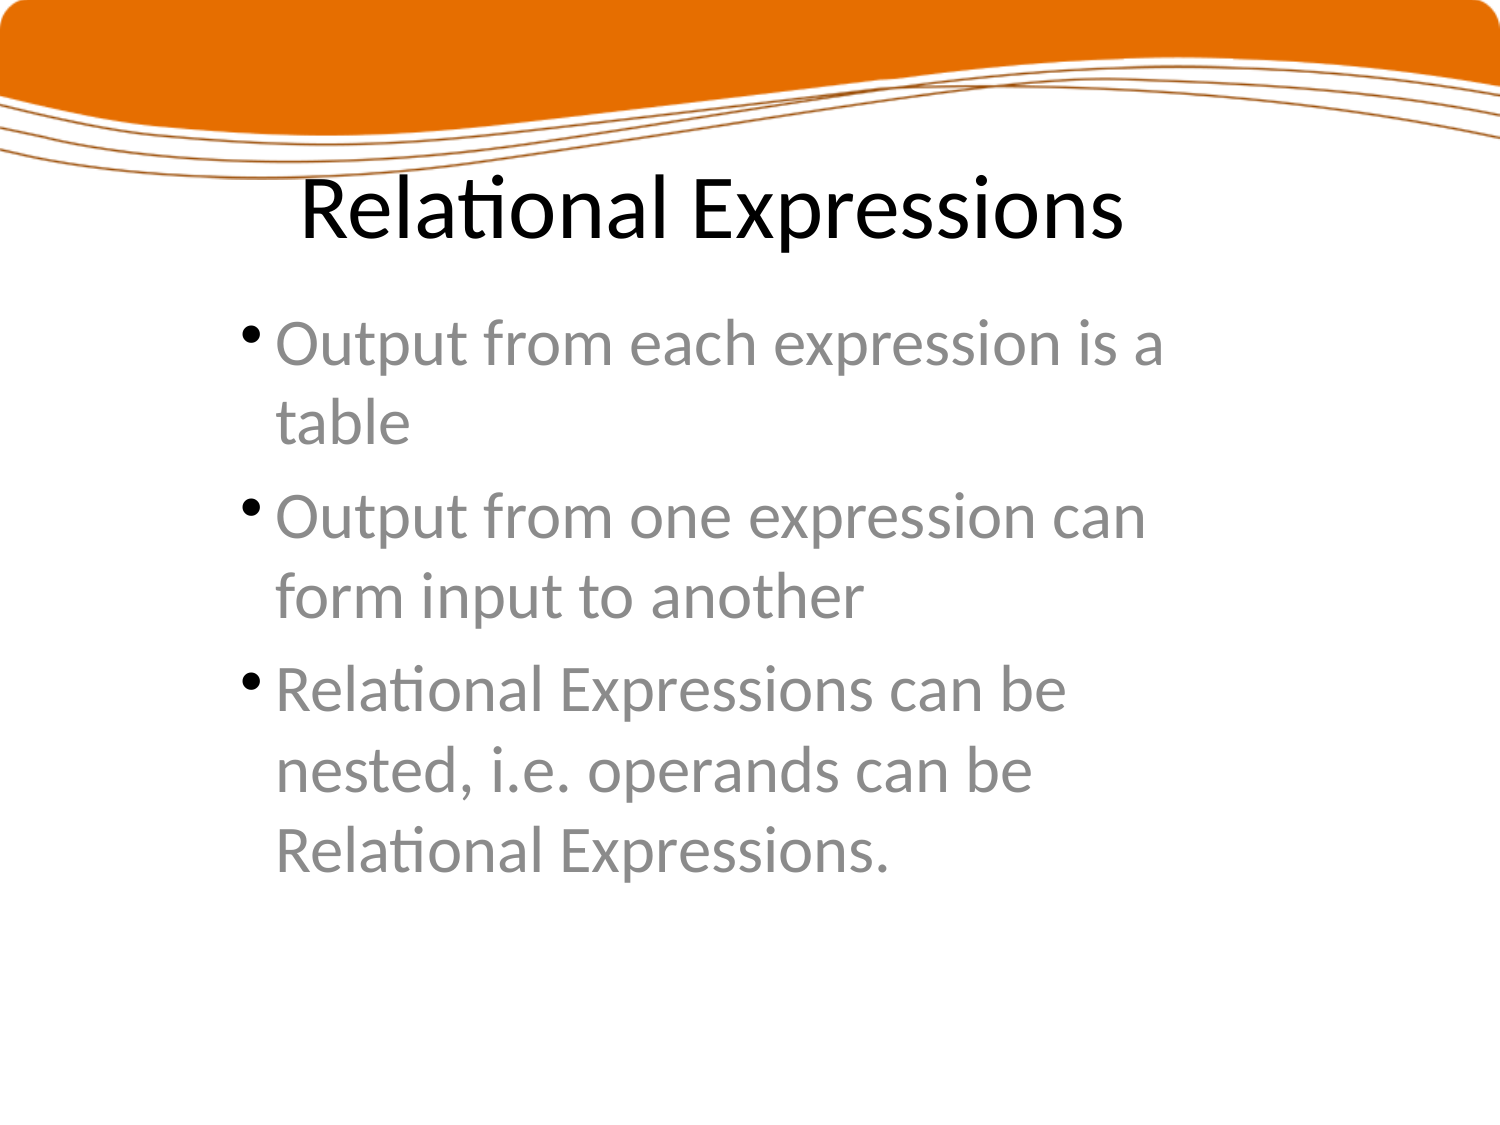

Relational Expressions
Output from each expression is a table
Output from one expression can form input to another
Relational Expressions can be nested, i.e. operands can be Relational Expressions.